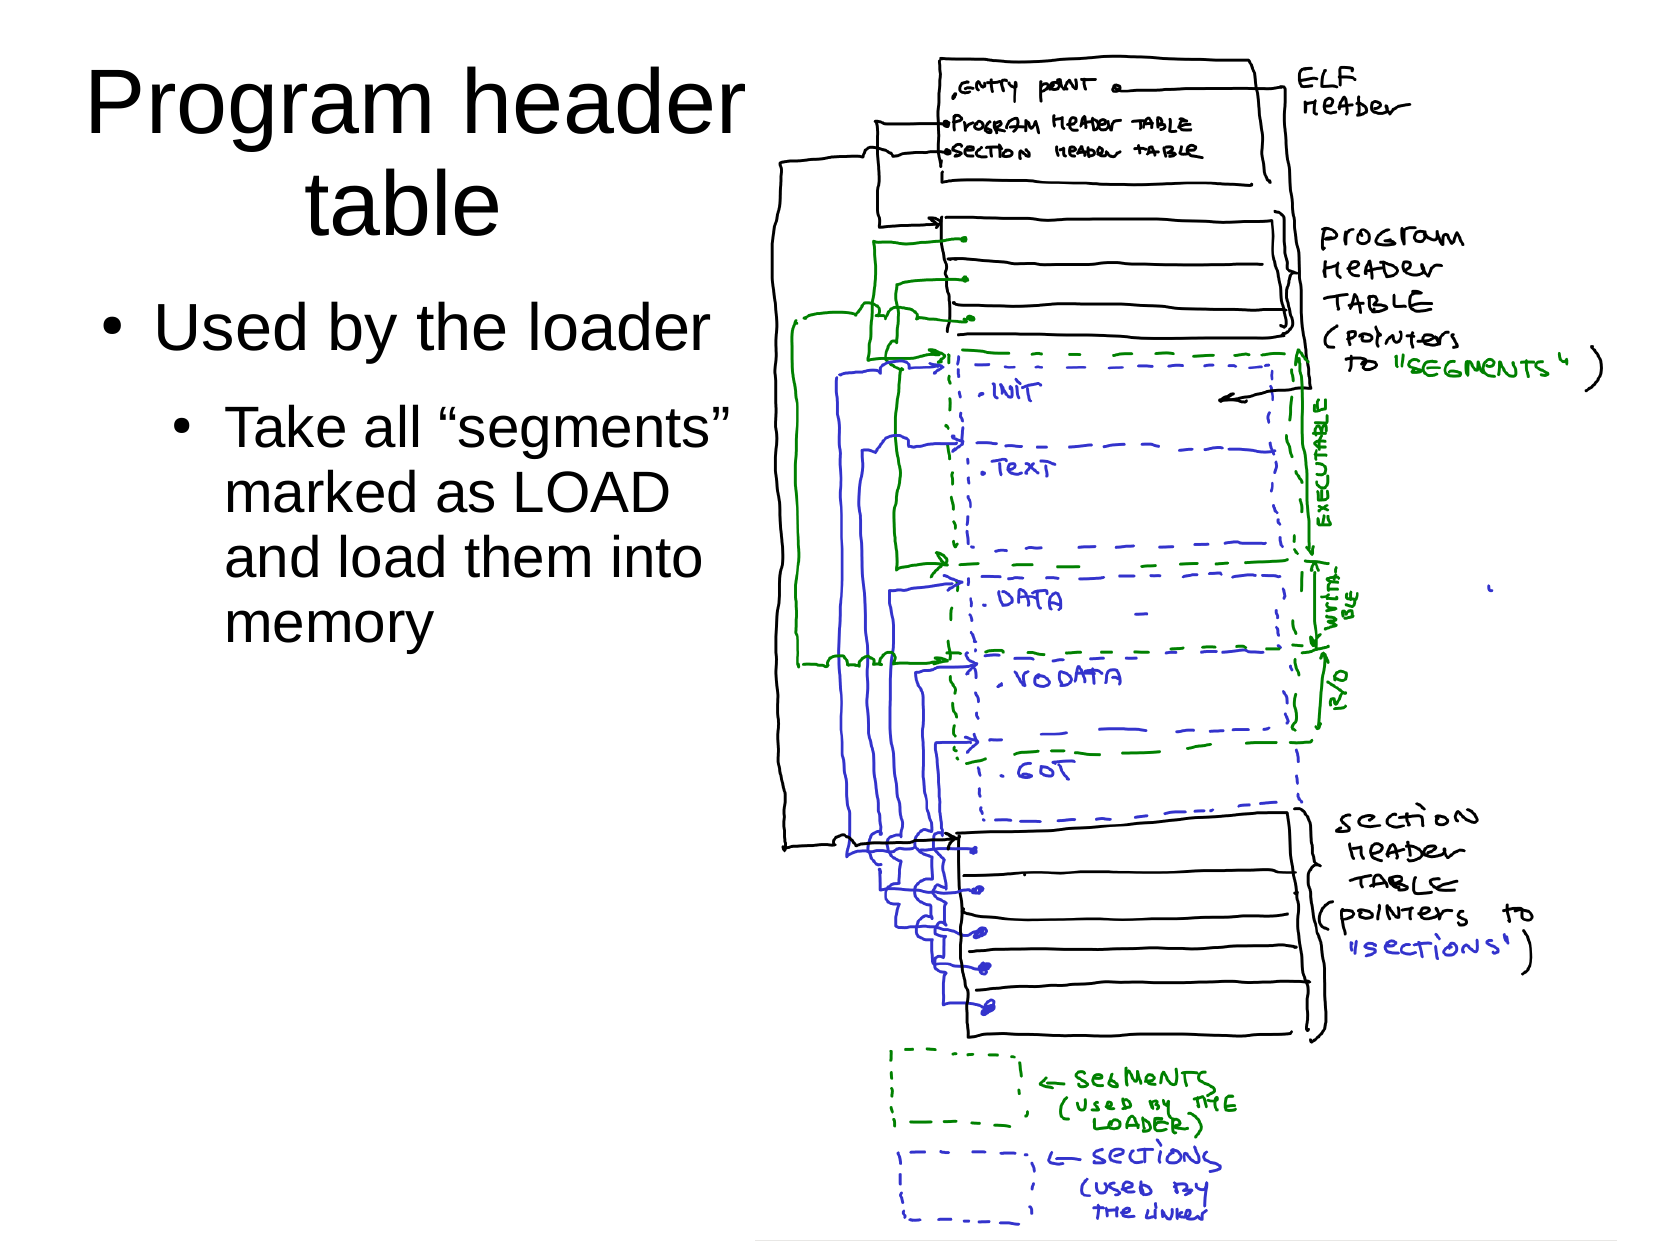

# Program header table
Used by the loader
Take all “segments” marked as LOAD and load them into memory